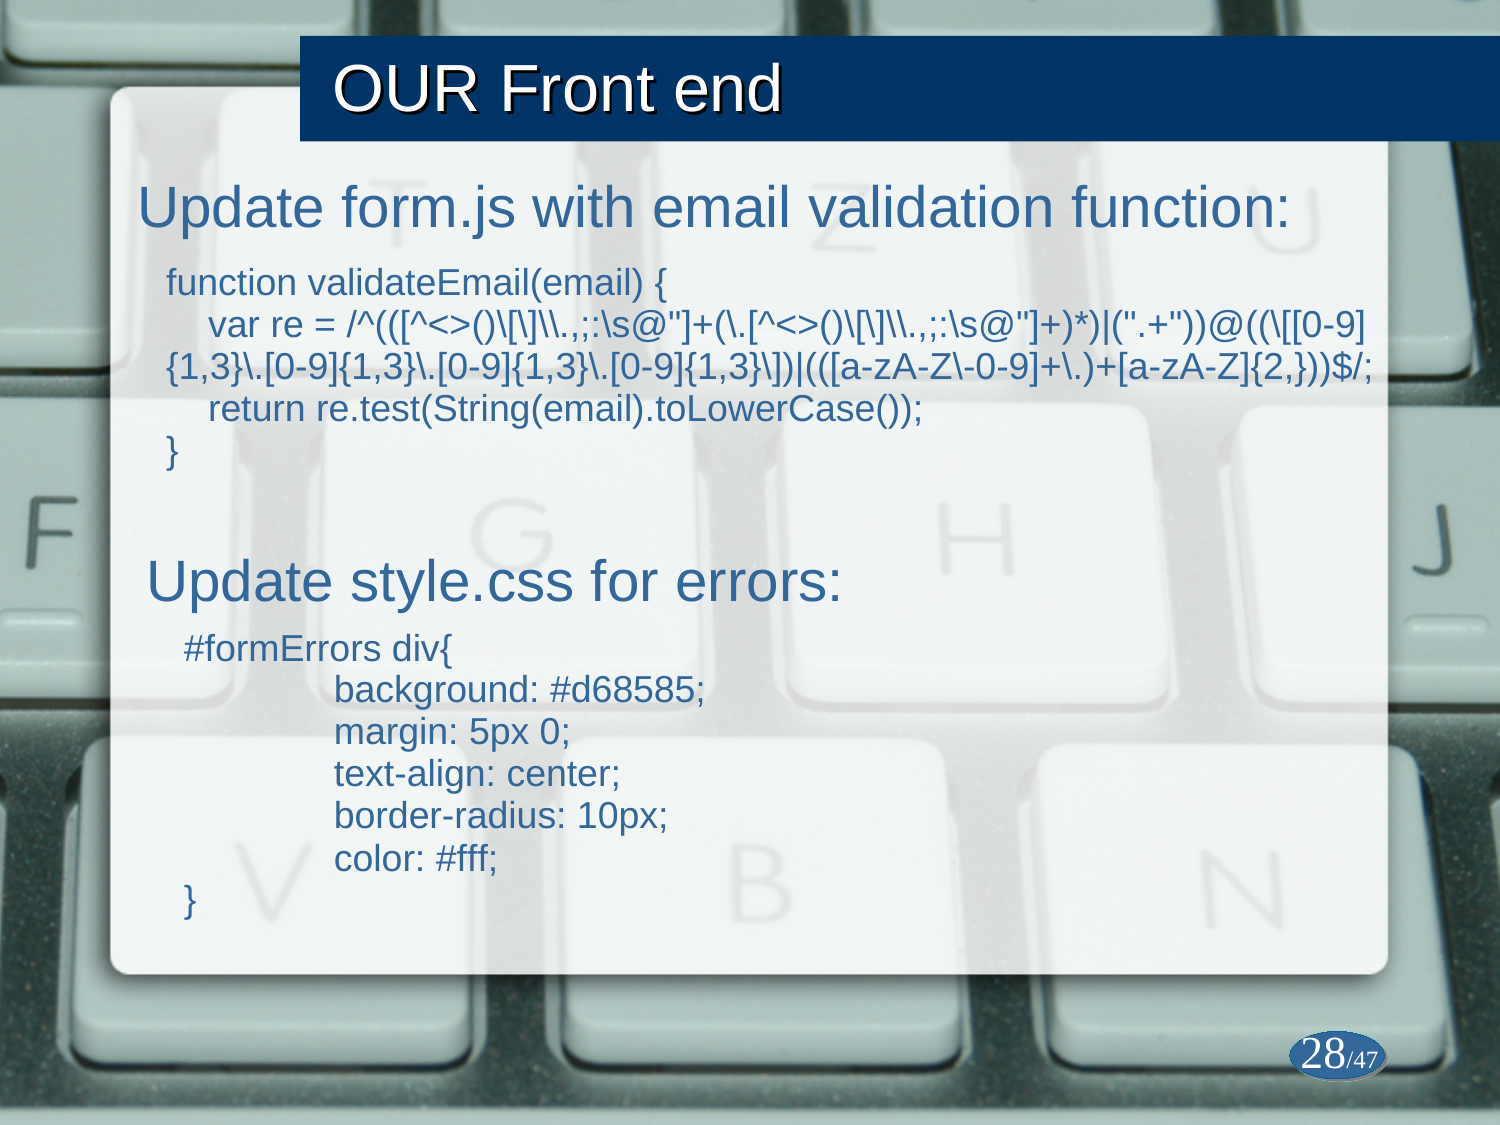

# OUR Front end
Update form.js with email validation function:
function validateEmail(email) {
 var re = /^(([^<>()\[\]\\.,;:\s@"]+(\.[^<>()\[\]\\.,;:\s@"]+)*)|(".+"))@((\[[0-9]{1,3}\.[0-9]{1,3}\.[0-9]{1,3}\.[0-9]{1,3}\])|(([a-zA-Z\-0-9]+\.)+[a-zA-Z]{2,}))$/;
 return re.test(String(email).toLowerCase());
}
Update style.css for errors:
#formErrors div{
	background: #d68585;
	margin: 5px 0;
	text-align: center;
	border-radius: 10px;
	color: #fff;
}
28